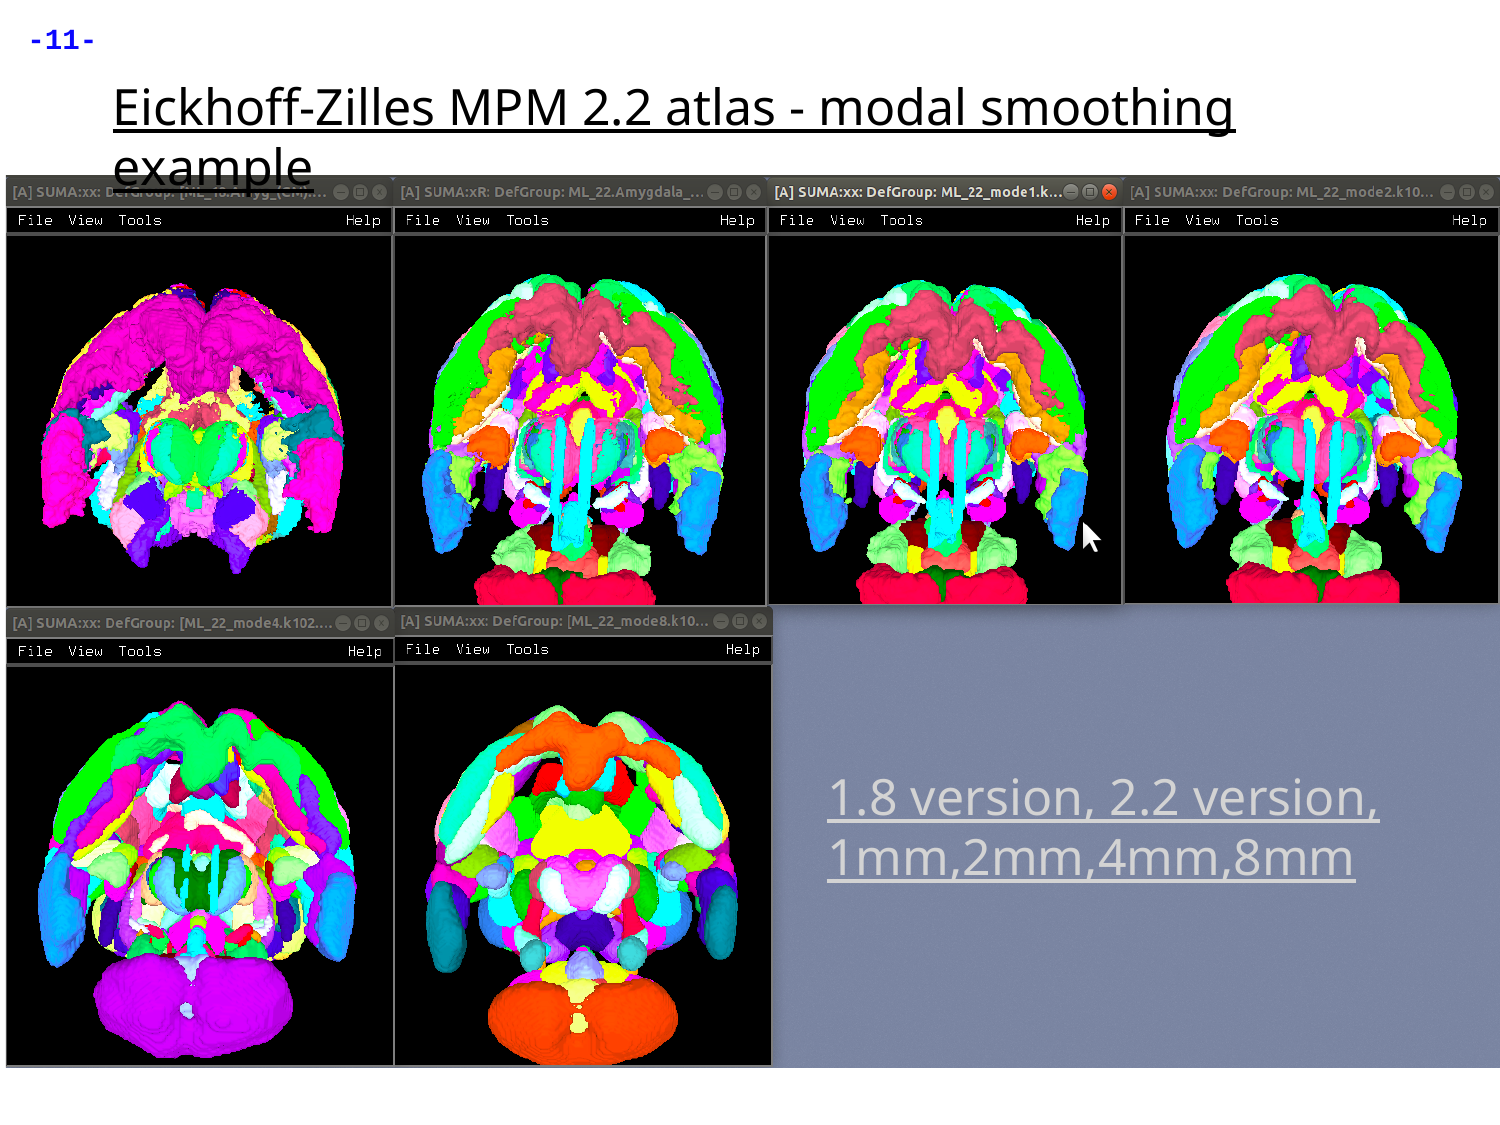

Eickhoff-Zilles MPM 2.2 atlas - modal smoothing example
1.8 version, 2.2 version, 1mm,2mm,4mm,8mm